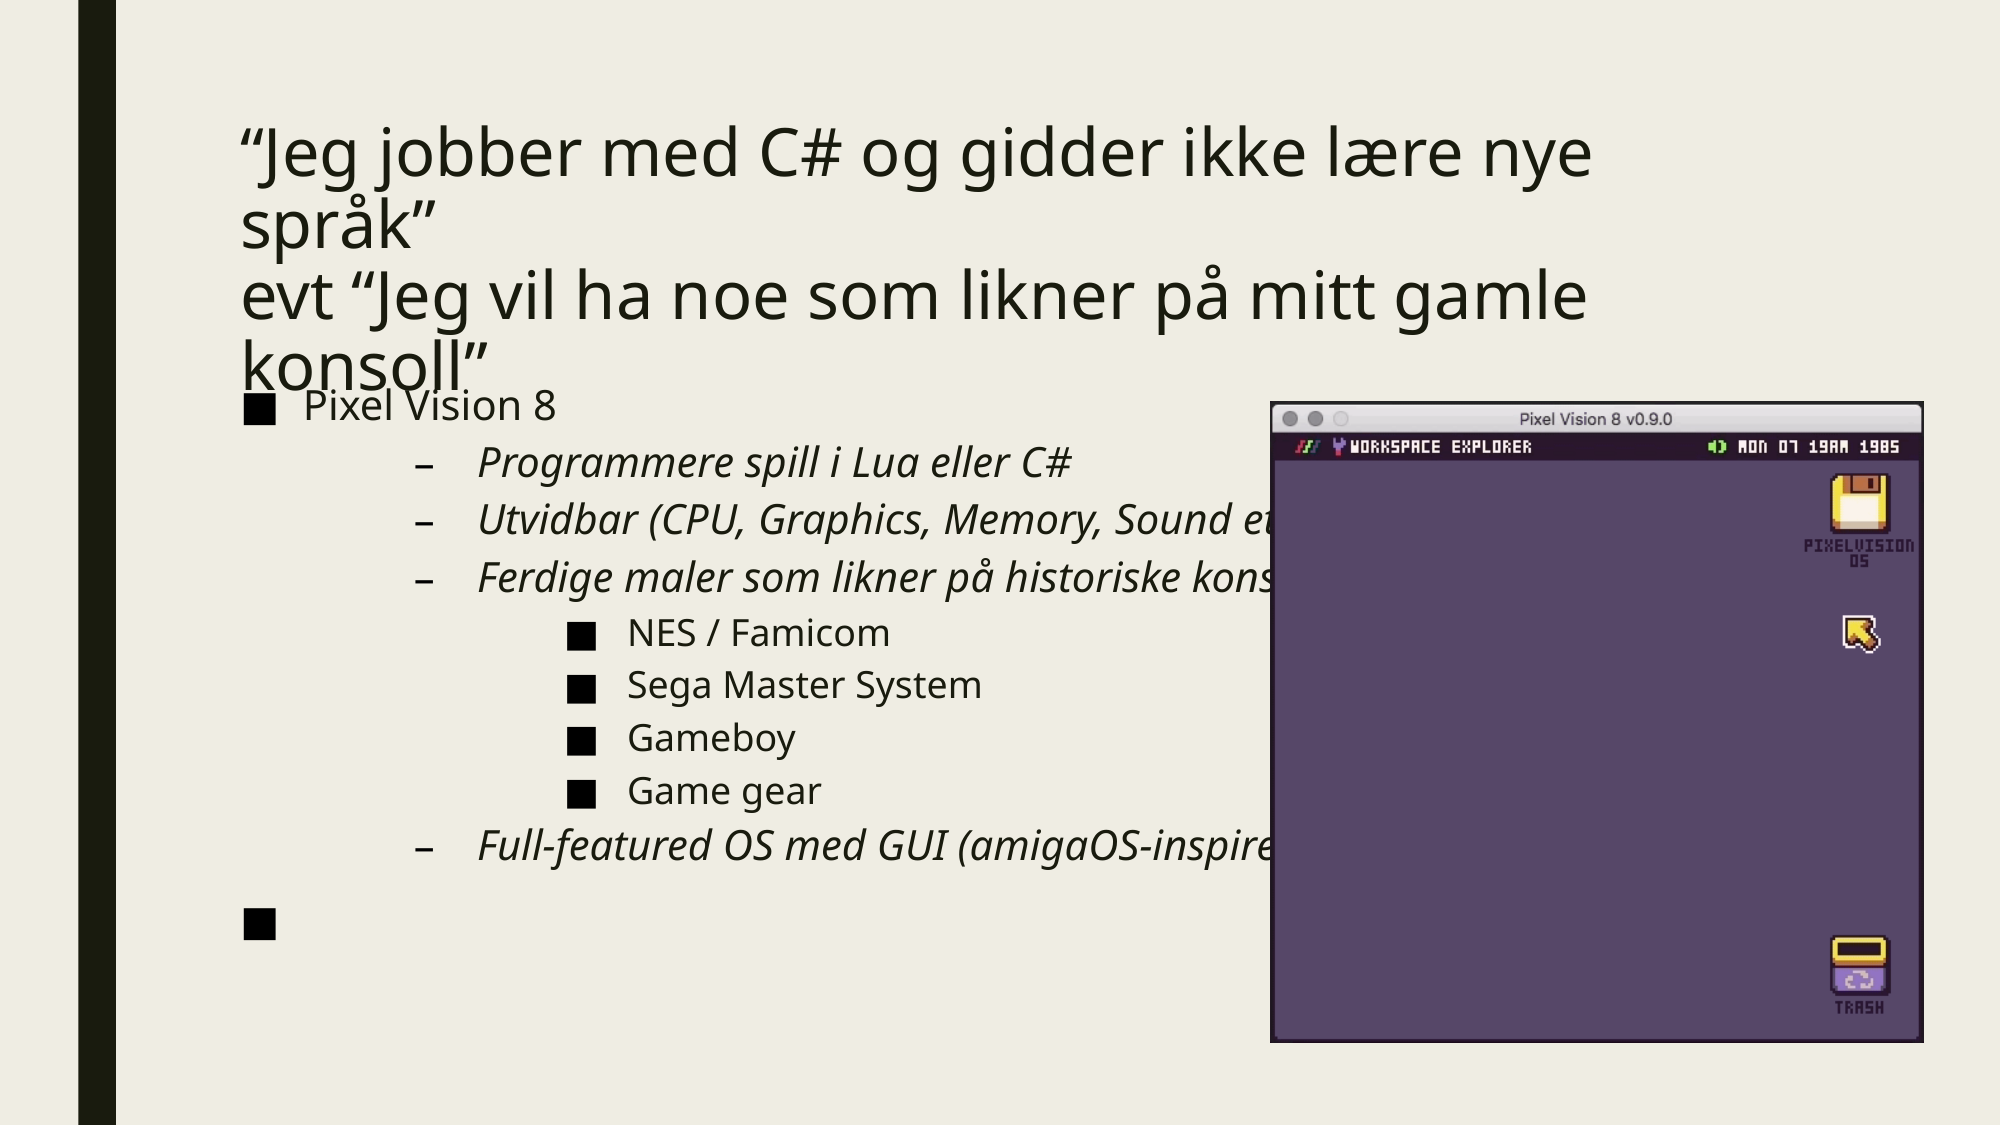

# “Jeg jobber med C# og gidder ikke lære nye språk” evt “Jeg vil ha noe som likner på mitt gamle konsoll”
Pixel Vision 8
Programmere spill i Lua eller C#
Utvidbar (CPU, Graphics, Memory, Sound etc)
Ferdige maler som likner på historiske konsoller
NES / Famicom
Sega Master System
Gameboy
Game gear
Full-featured OS med GUI (amigaOS-inspirert)